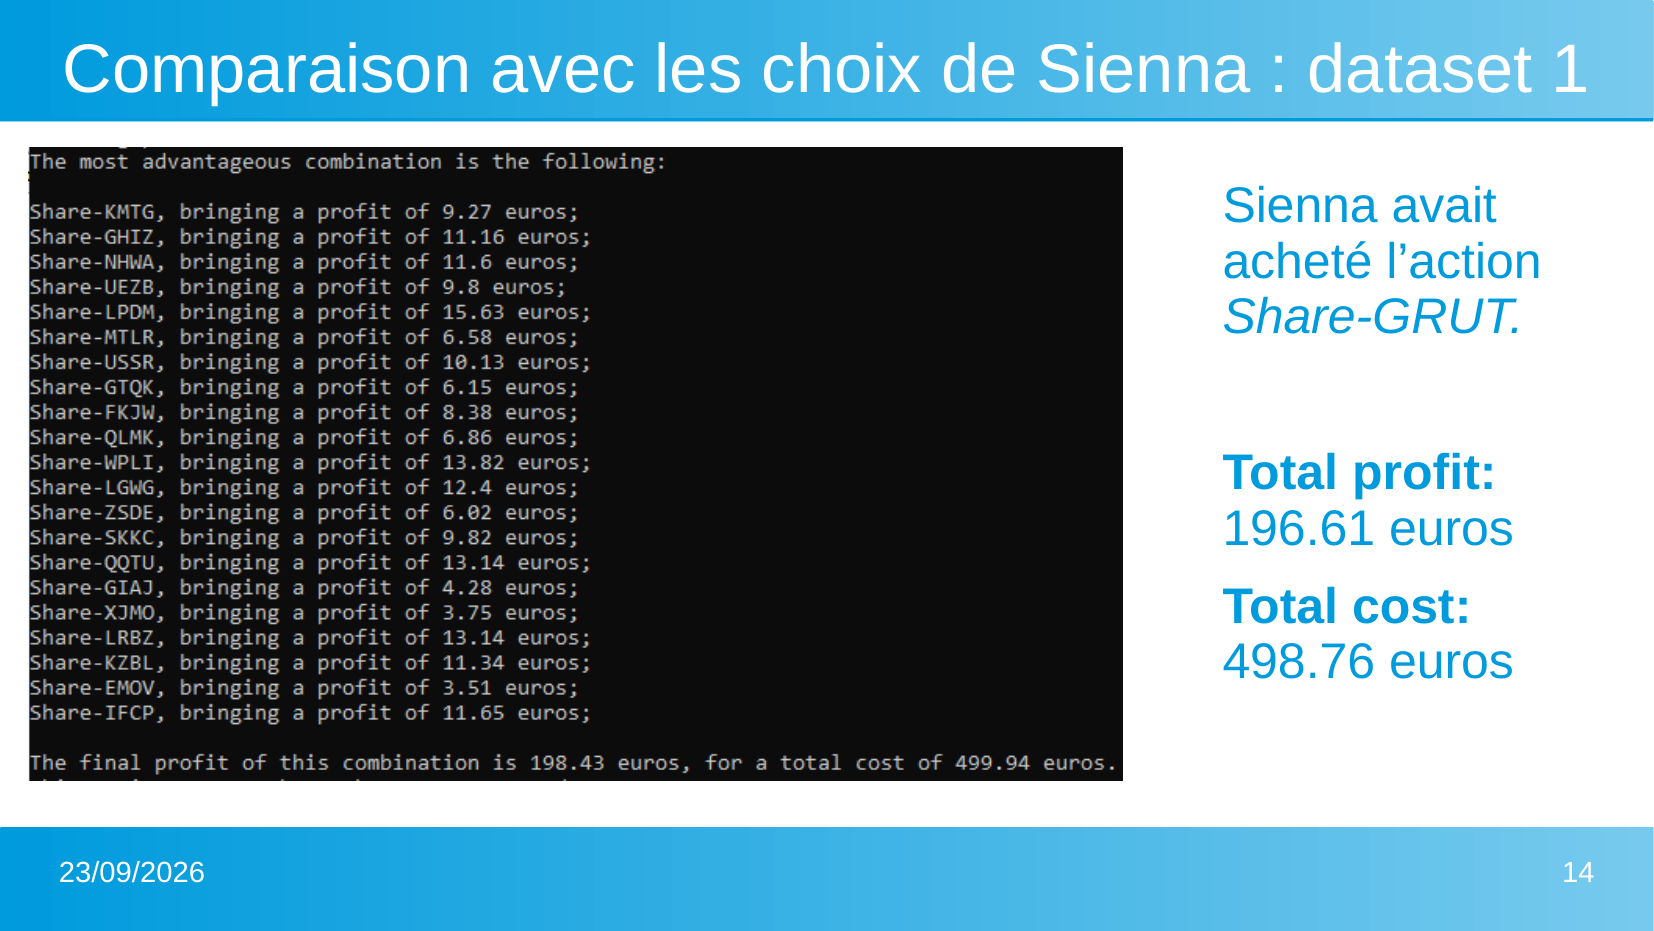

# Comparaison avec les choix de Sienna : dataset 1
Sienna avait acheté l’action Share-GRUT.
Total profit: 196.61 euros
Total cost: 498.76 euros
14